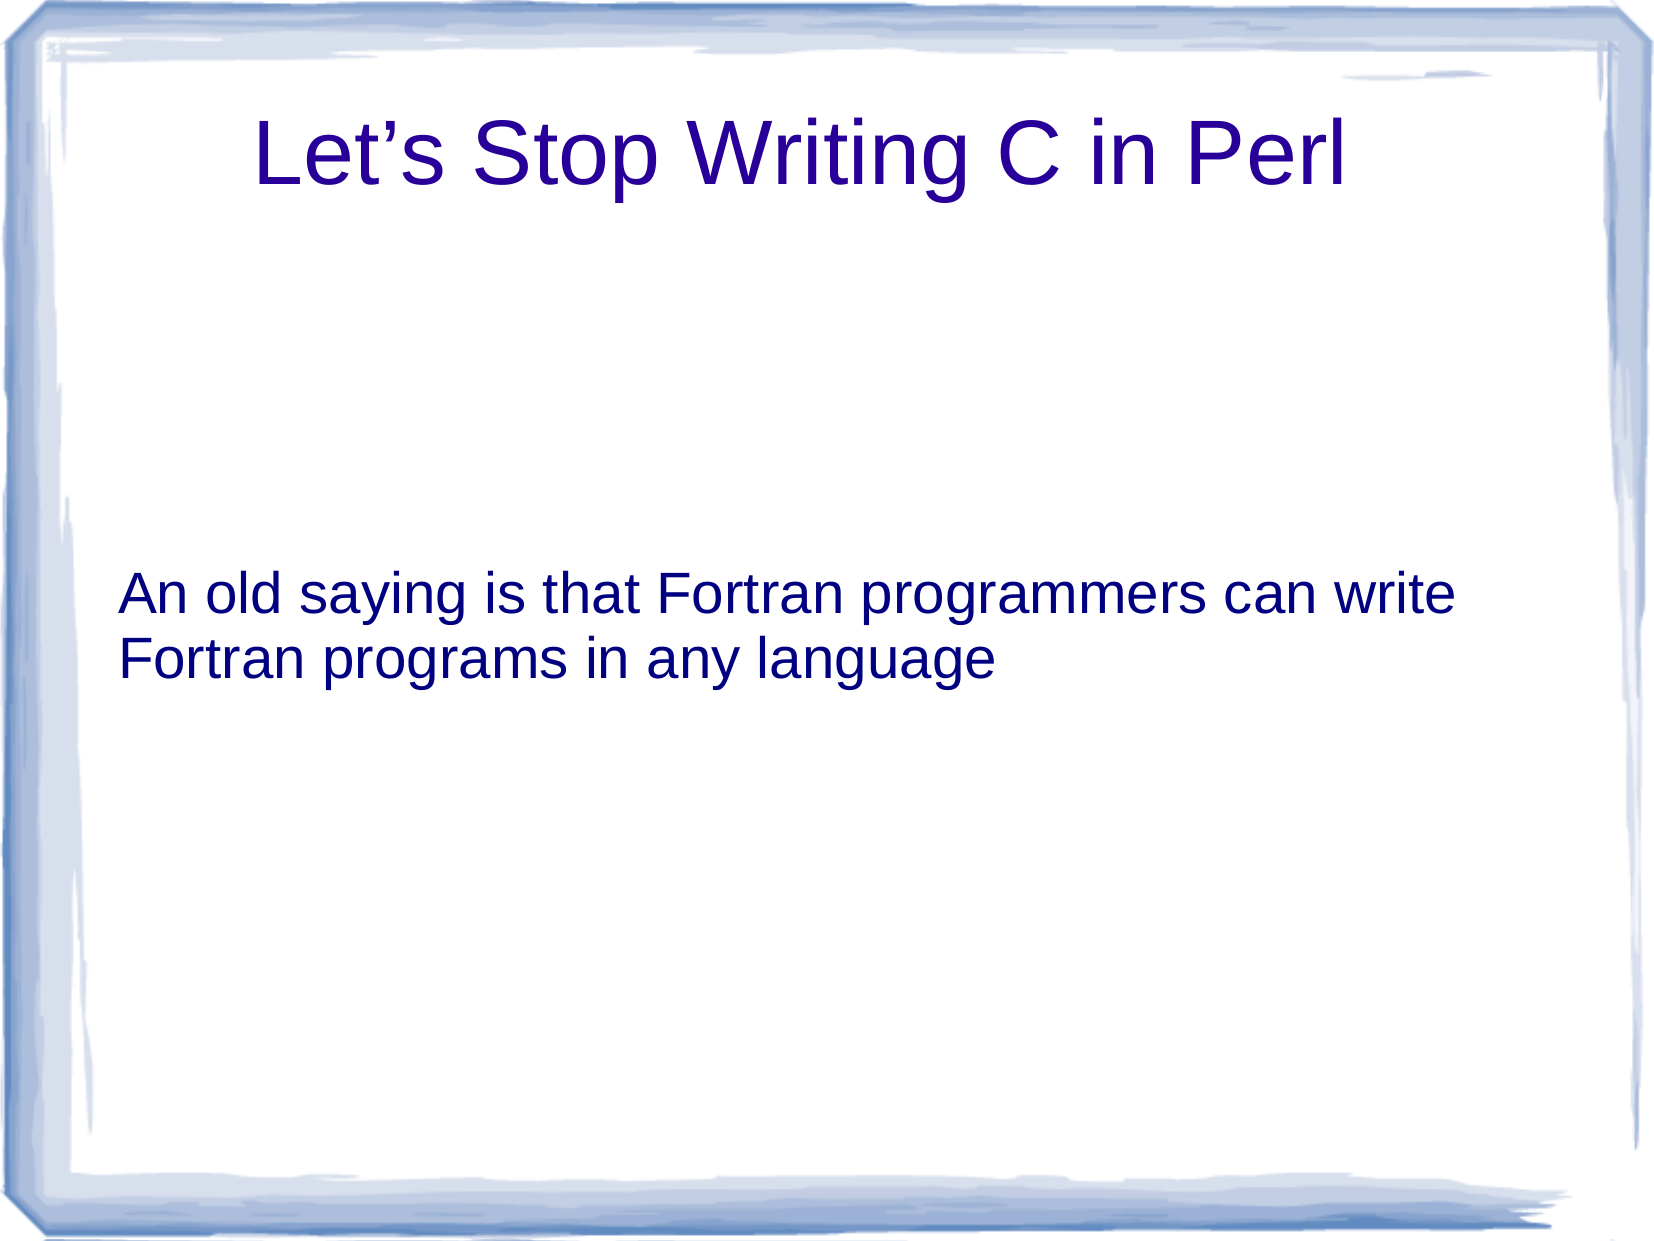

# Let’s Stop Writing C in Perl
An old saying is that Fortran programmers can write Fortran programs in any language